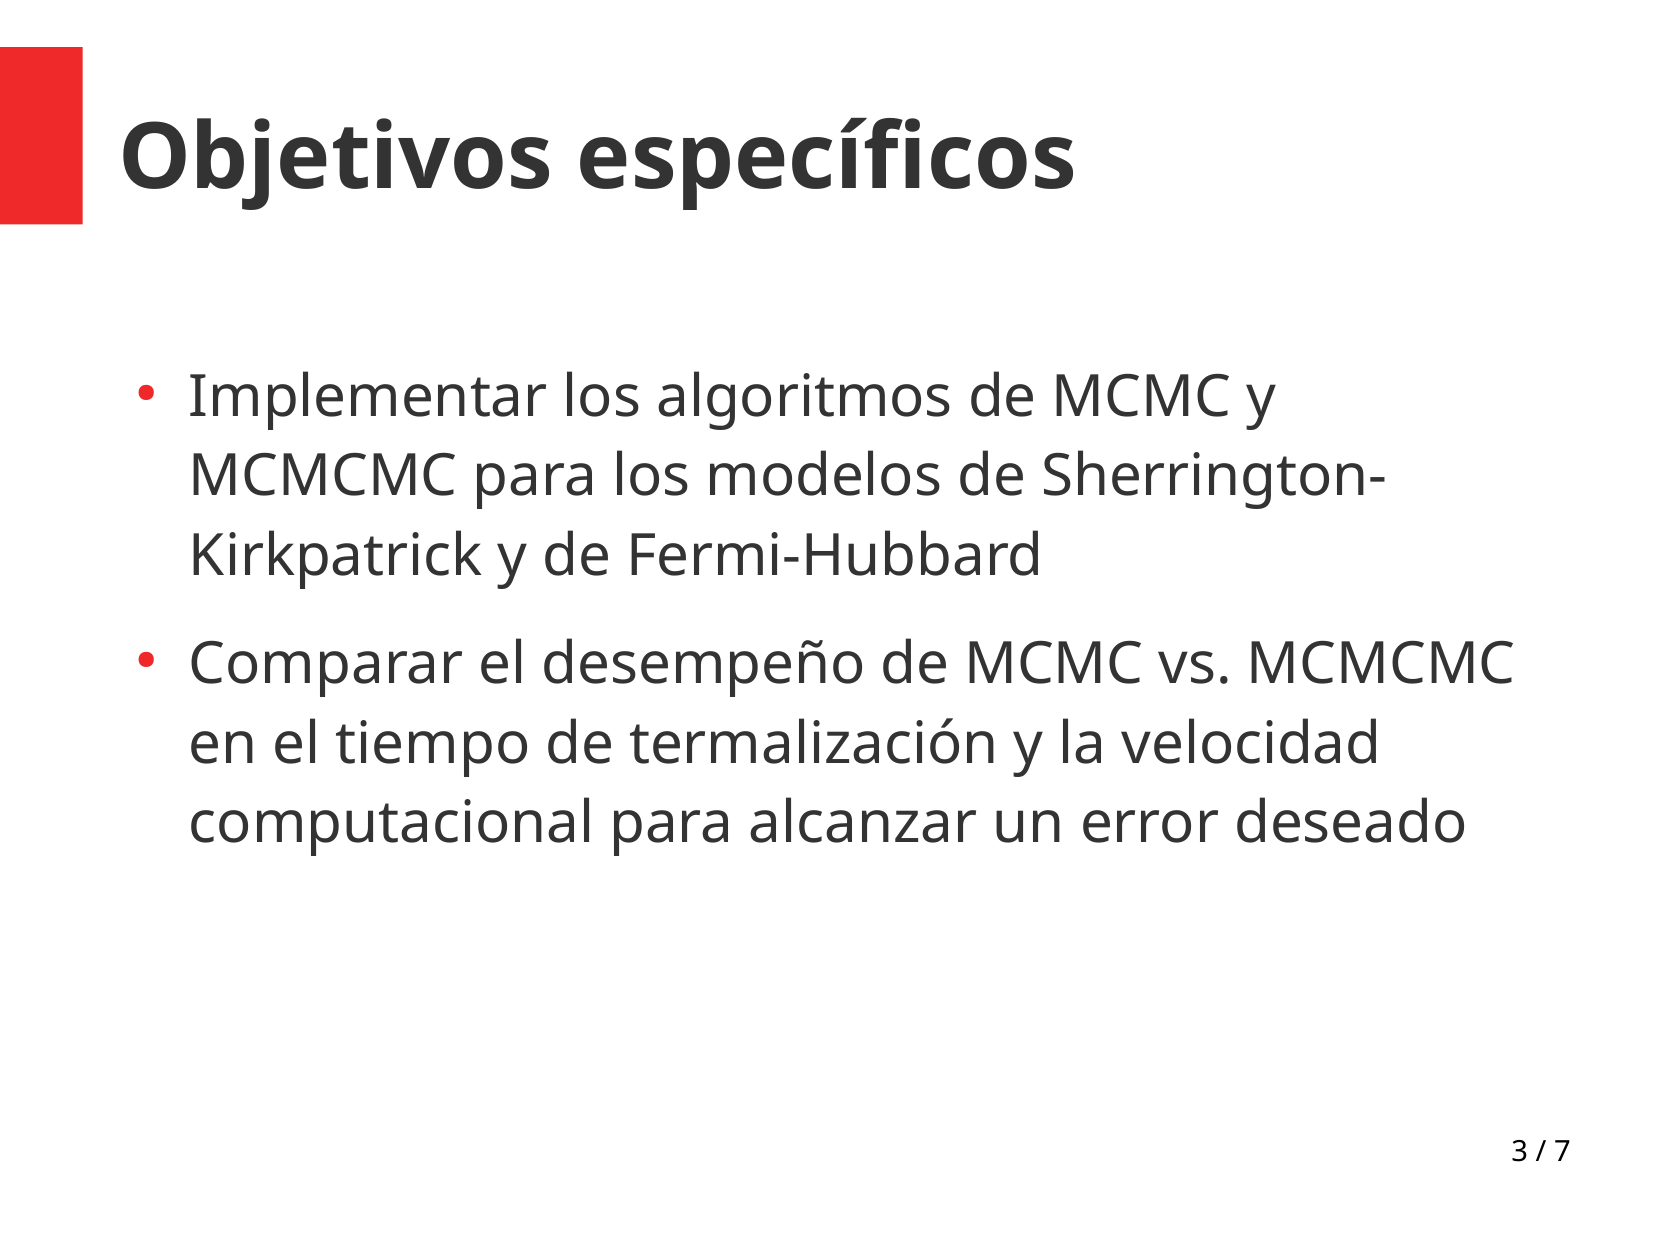

# Objetivos específicos
Implementar los algoritmos de MCMC y MCMCMC para los modelos de Sherrington-Kirkpatrick y de Fermi-Hubbard
Comparar el desempeño de MCMC vs. MCMCMC en el tiempo de termalización y la velocidad computacional para alcanzar un error deseado
3